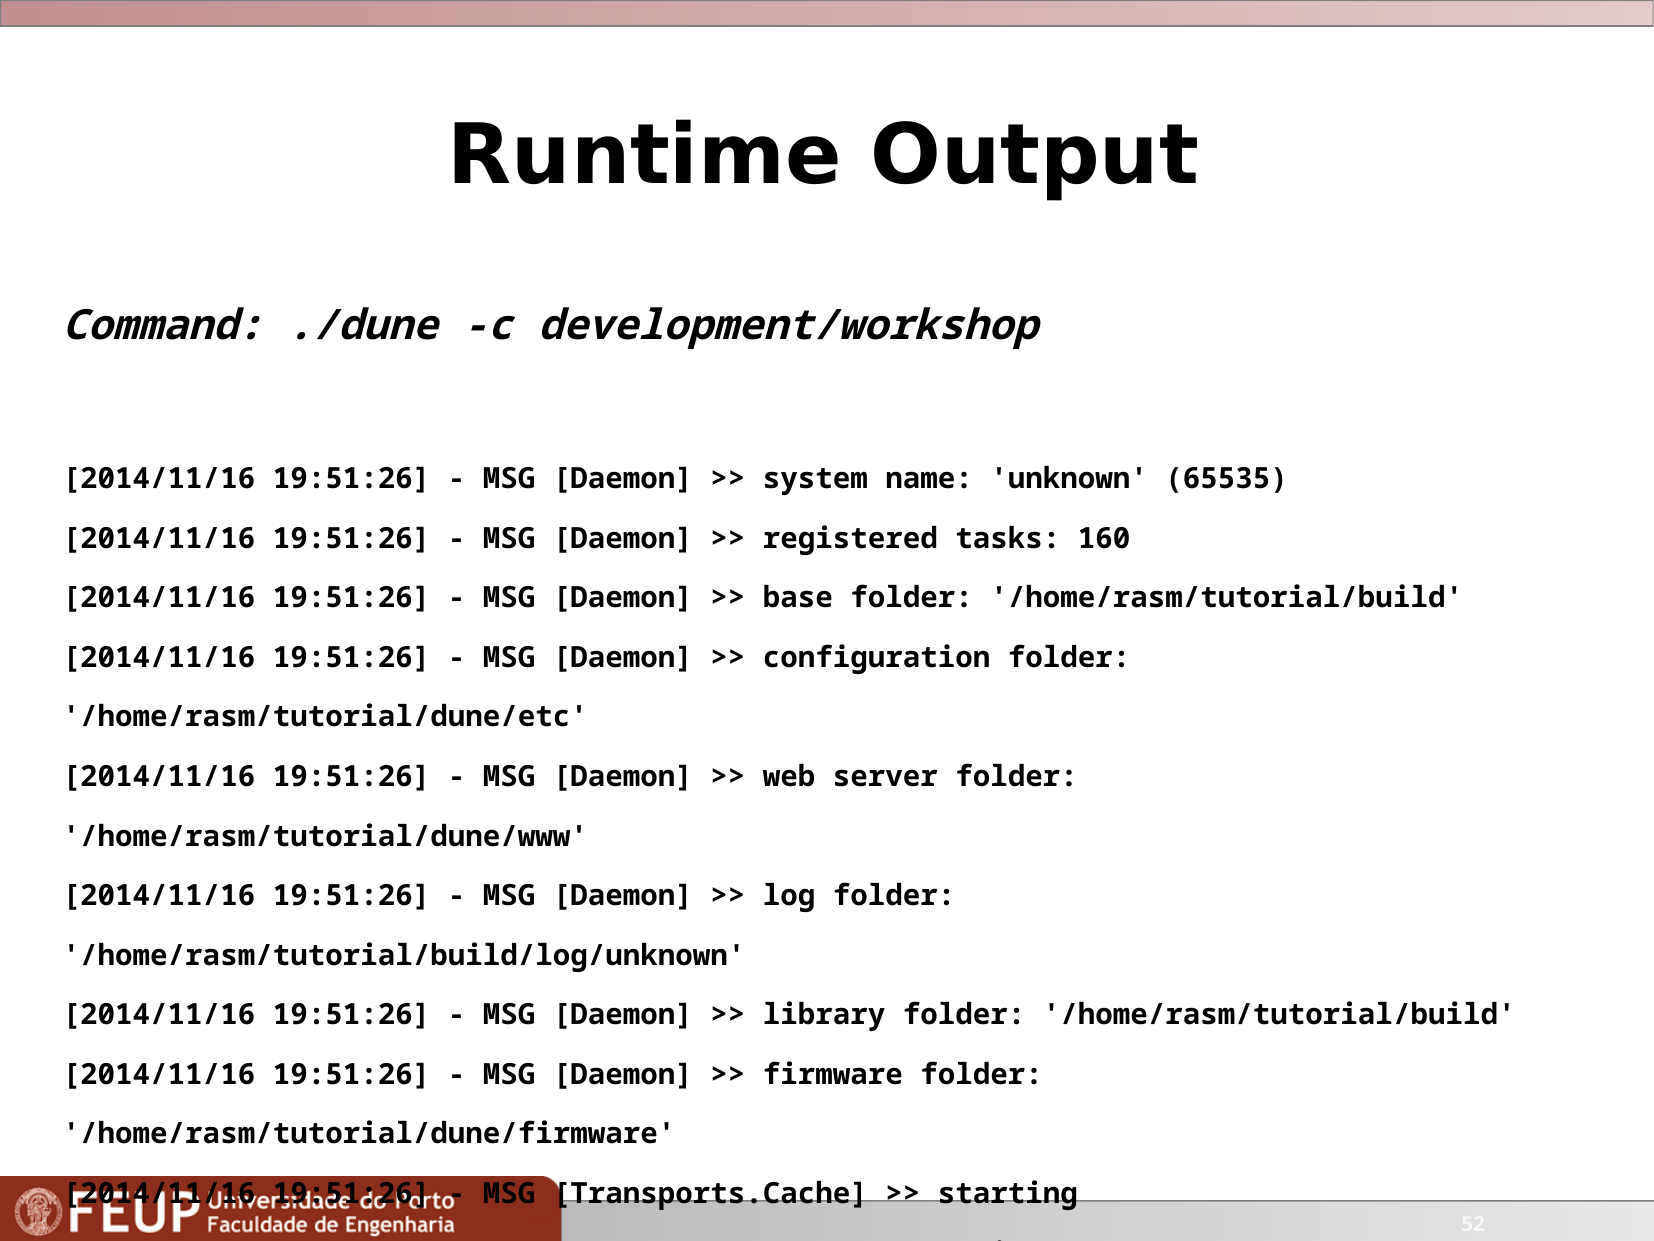

# Runtime Output
Command: ./dune -c development/workshop
[2014/11/16 19:51:26] - MSG [Daemon] >> system name: 'unknown' (65535)
[2014/11/16 19:51:26] - MSG [Daemon] >> registered tasks: 160
[2014/11/16 19:51:26] - MSG [Daemon] >> base folder: '/home/rasm/tutorial/build'
[2014/11/16 19:51:26] - MSG [Daemon] >> configuration folder: '/home/rasm/tutorial/dune/etc'
[2014/11/16 19:51:26] - MSG [Daemon] >> web server folder: '/home/rasm/tutorial/dune/www'
[2014/11/16 19:51:26] - MSG [Daemon] >> log folder: '/home/rasm/tutorial/build/log/unknown'
[2014/11/16 19:51:26] - MSG [Daemon] >> library folder: '/home/rasm/tutorial/build'
[2014/11/16 19:51:26] - MSG [Daemon] >> firmware folder: '/home/rasm/tutorial/dune/firmware'
[2014/11/16 19:51:26] - MSG [Transports.Cache] >> starting
[2014/11/16 19:51:26] - MSG [Transports.FTP] >> starting
[2014/11/16 19:51:26] - MSG [Transports.Fragments] >> starting
[2014/11/16 19:51:26] - MSG [Transports.HTTP] >> starting
[2014/11/16 19:51:26] - MSG [Transports.LogBook] >> starting
[2014/11/16 19:51:26] - MSG [Transports.Logging] >> starting
[2014/11/16 19:51:26] - MSG [Workshop.Consumer] >> starting
[2014/11/16 19:51:26] - MSG [Workshop.Producer] >> starting